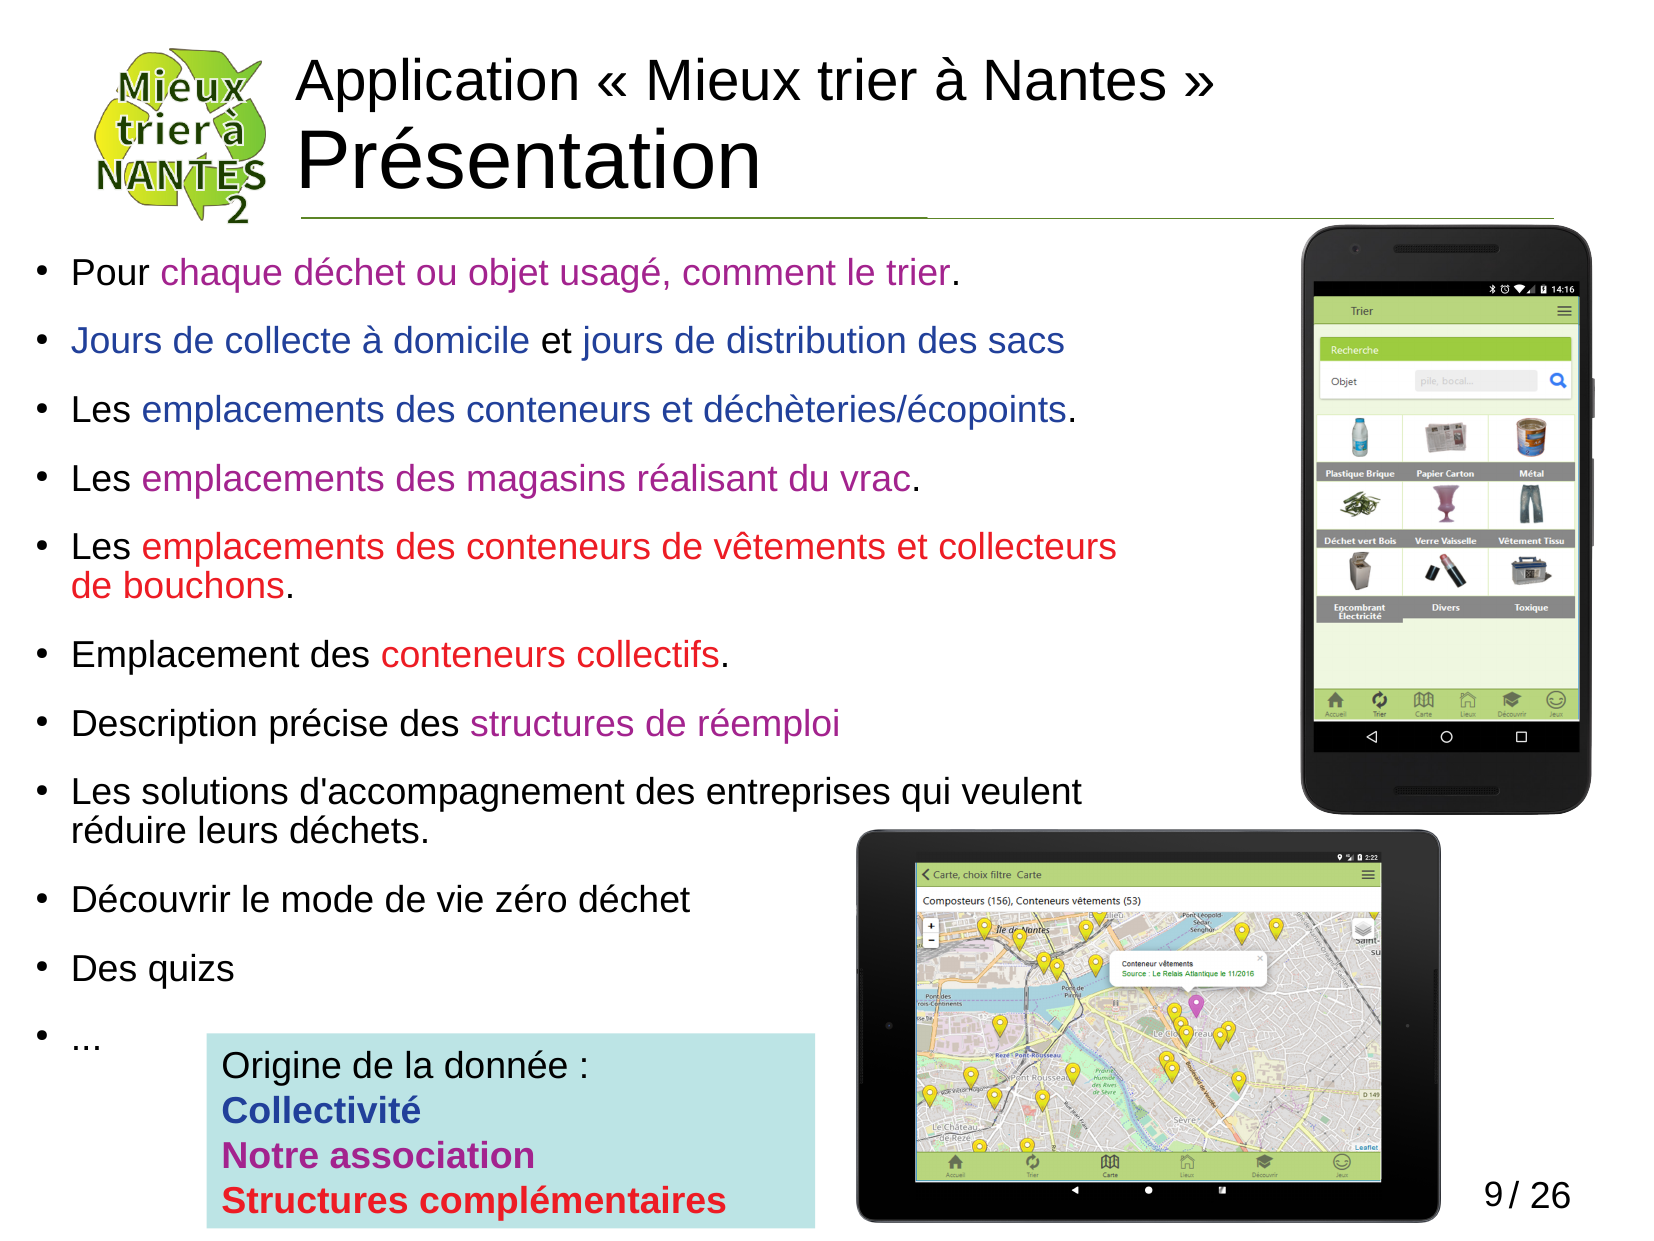

Application « Mieux trier à Nantes »
Présentation
Pour chaque déchet ou objet usagé, comment le trier.
Jours de collecte à domicile et jours de distribution des sacs
Les emplacements des conteneurs et déchèteries/écopoints.
Les emplacements des magasins réalisant du vrac.
Les emplacements des conteneurs de vêtements et collecteurs de bouchons.
Emplacement des conteneurs collectifs.
Description précise des structures de réemploi
Les solutions d'accompagnement des entreprises qui veulent réduire leurs déchets.
Découvrir le mode de vie zéro déchet
Des quizs
...
Origine de la donnée :
Collectivité
Notre association
Structures complémentaires
/ 26